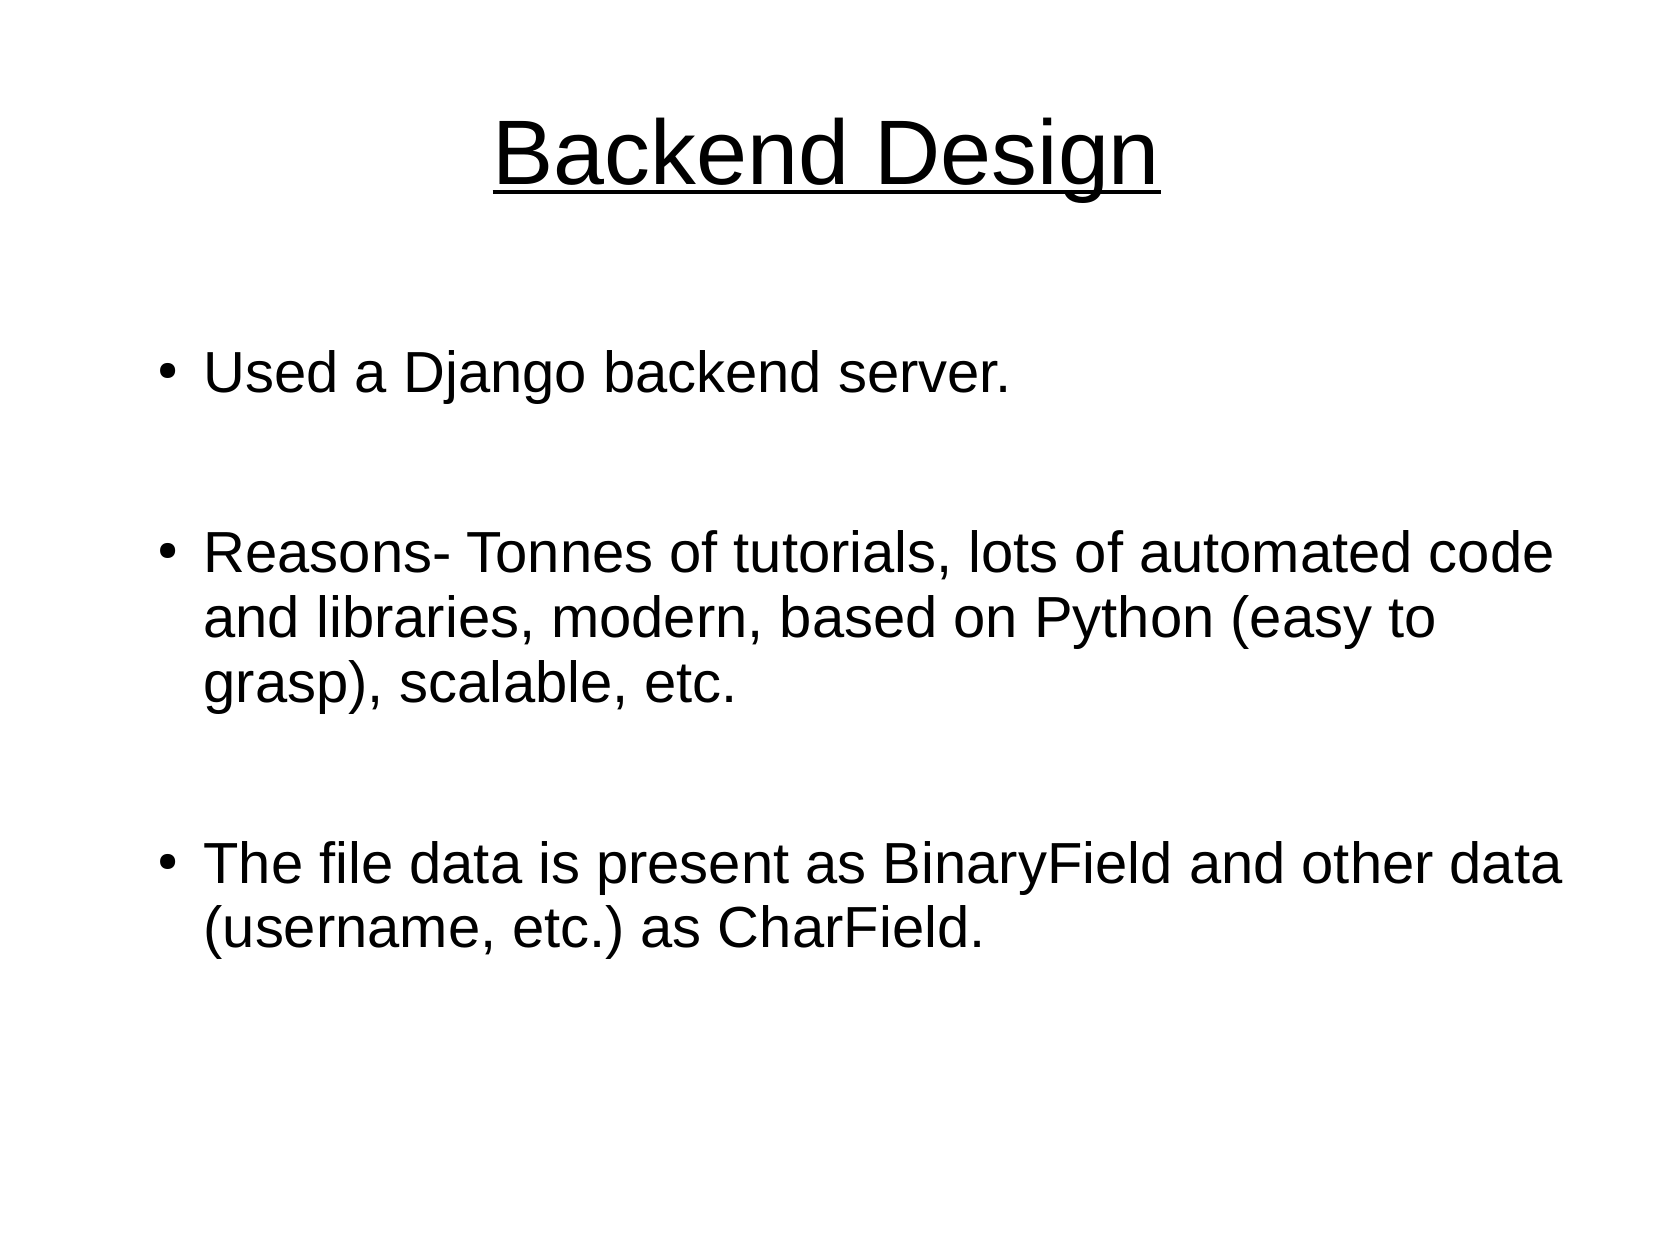

# Backend Design
Used a Django backend server.
Reasons- Tonnes of tutorials, lots of automated code and libraries, modern, based on Python (easy to grasp), scalable, etc.
The file data is present as BinaryField and other data (username, etc.) as CharField.